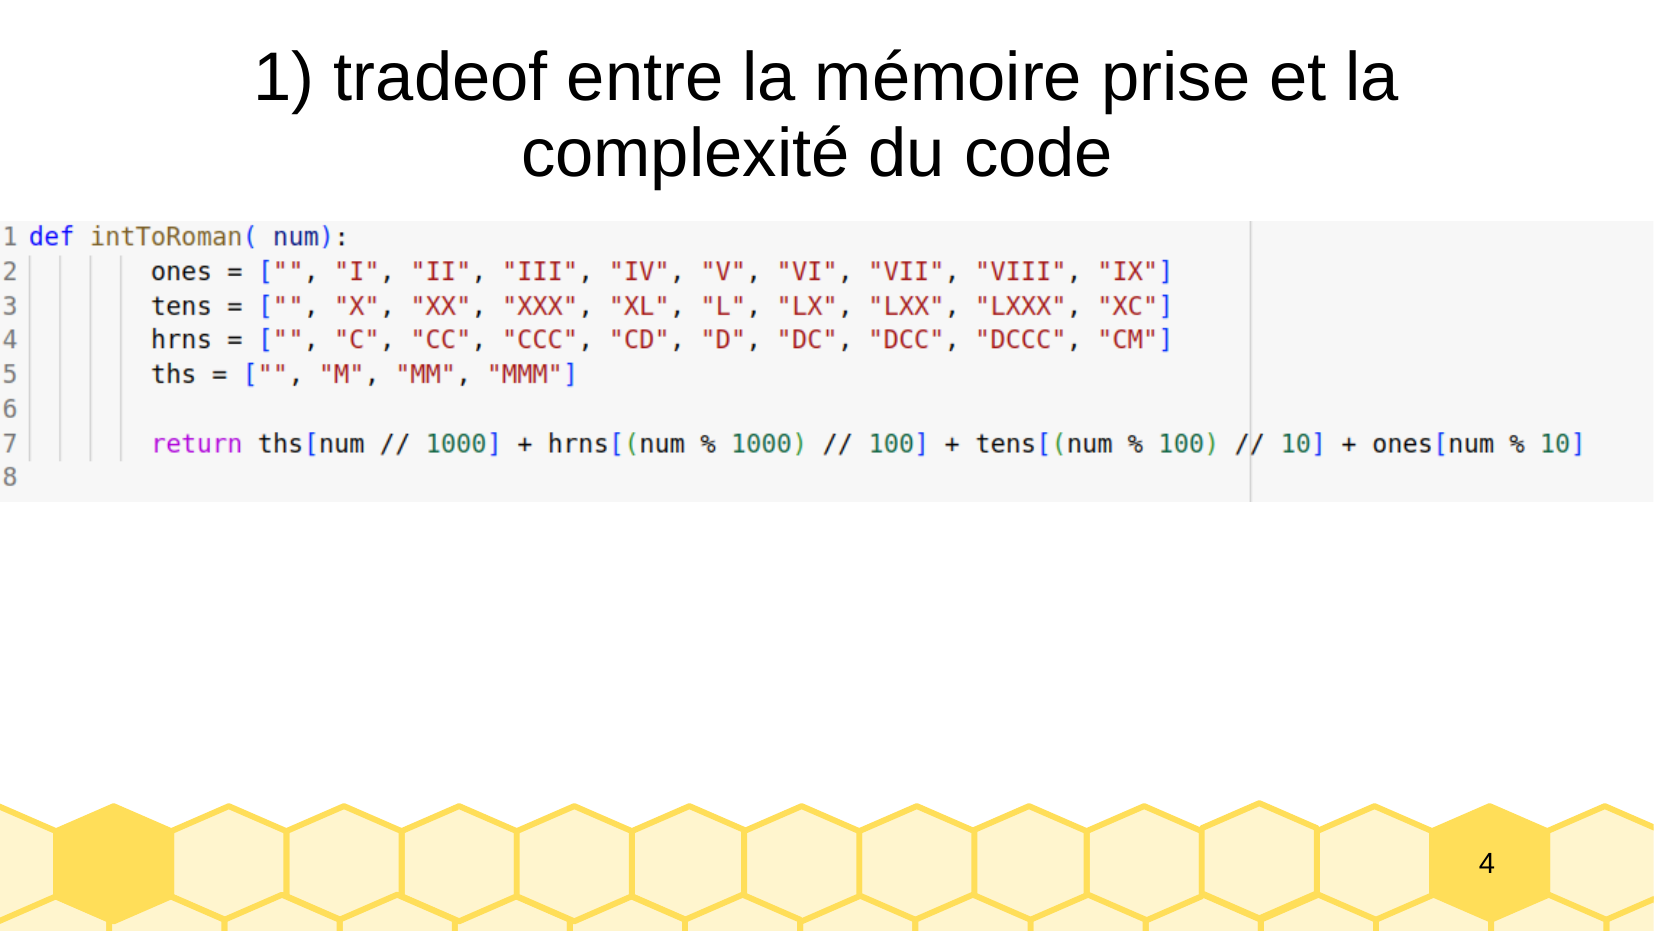

# 1) tradeof entre la mémoire prise et la complexité du code